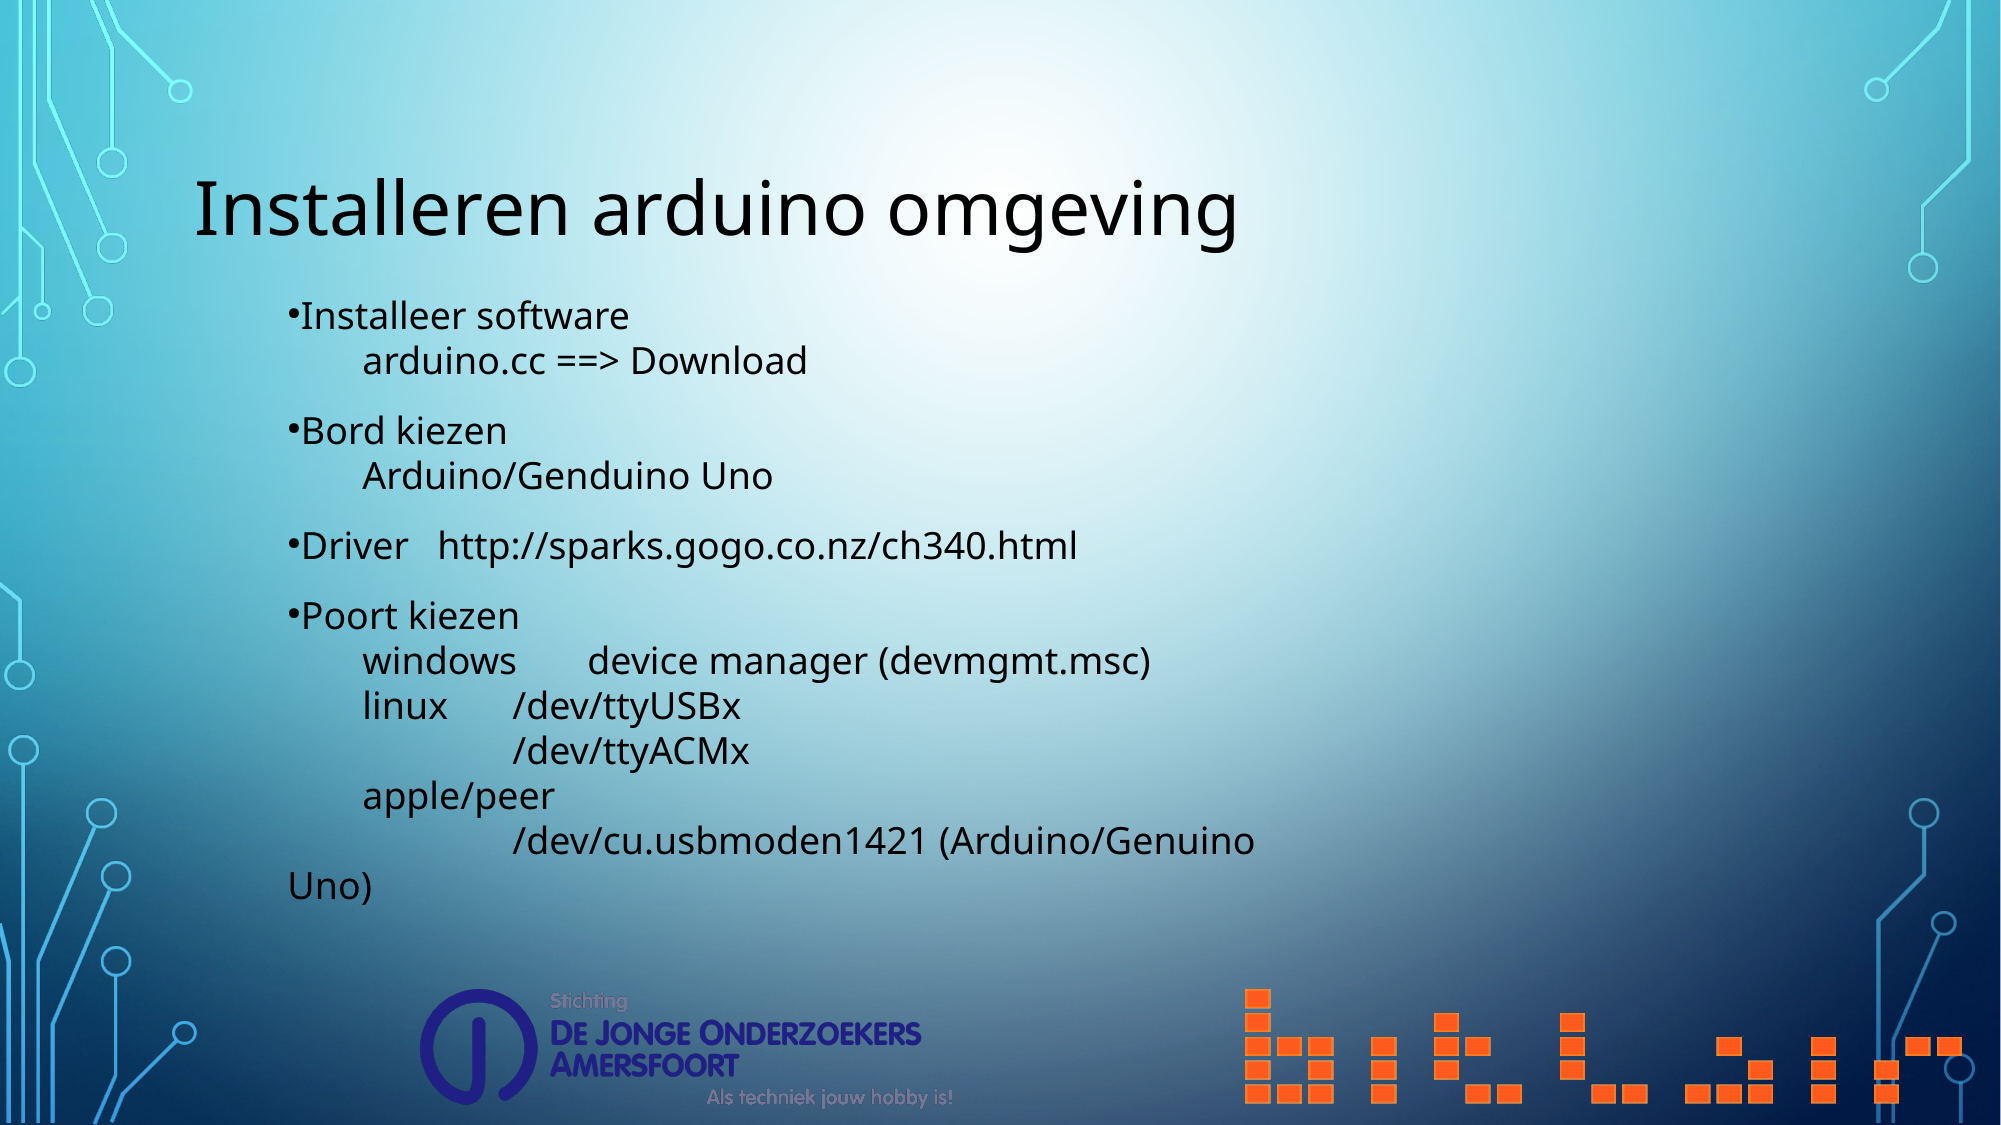

# Installeren arduino omgeving
Installeer software
	arduino.cc ==> Download
Bord kiezen
	Arduino/Genduino Uno
Driver	http://sparks.gogo.co.nz/ch340.html
Poort kiezen
	windows	device manager (devmgmt.msc)
	linux 	/dev/ttyUSBx
			/dev/ttyACMx
	apple/peer
			/dev/cu.usbmoden1421 (Arduino/Genuino Uno)